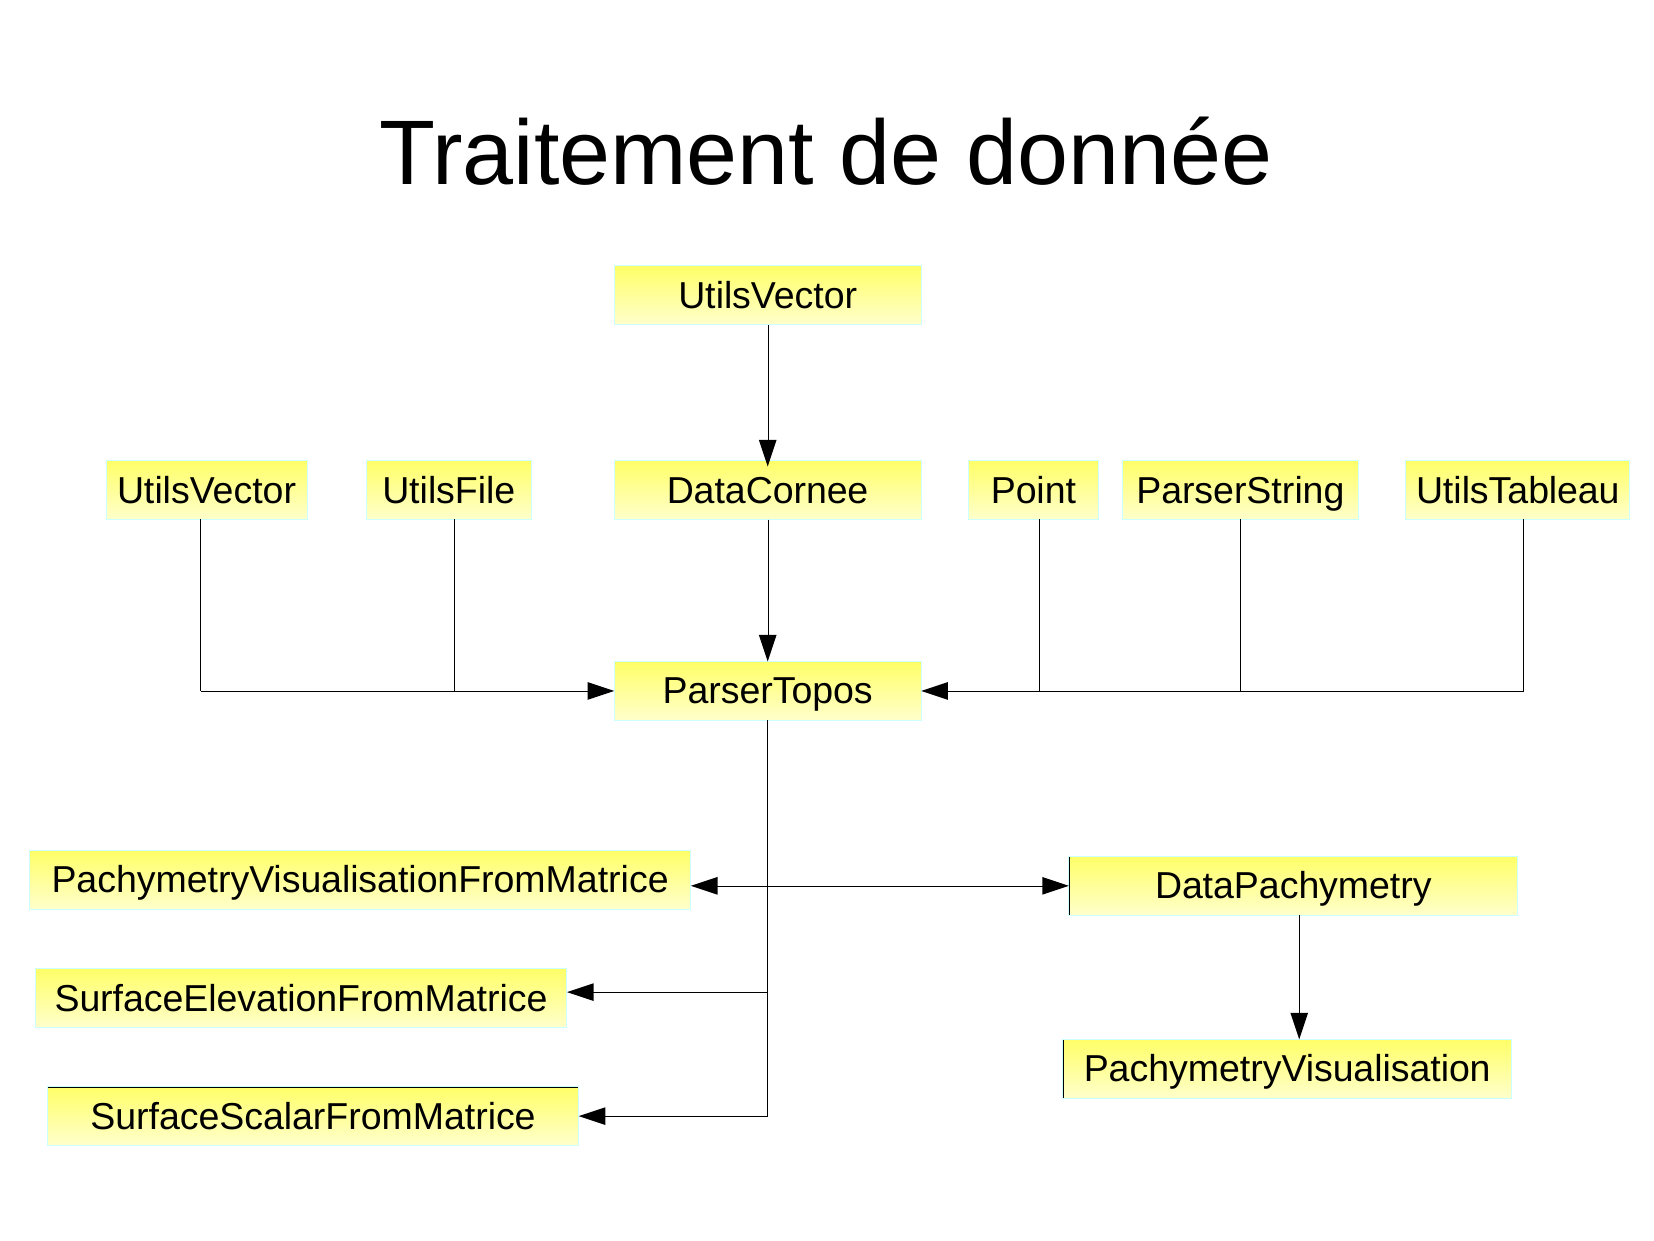

# Traitement de donnée
UtilsVector
UtilsVector
UtilsFile
DataCornee
Point
ParserString
UtilsTableau
ParserTopos
PachymetryVisualisationFromMatrice
DataPachymetry
SurfaceElevationFromMatrice
PachymetryVisualisation
SurfaceScalarFromMatrice